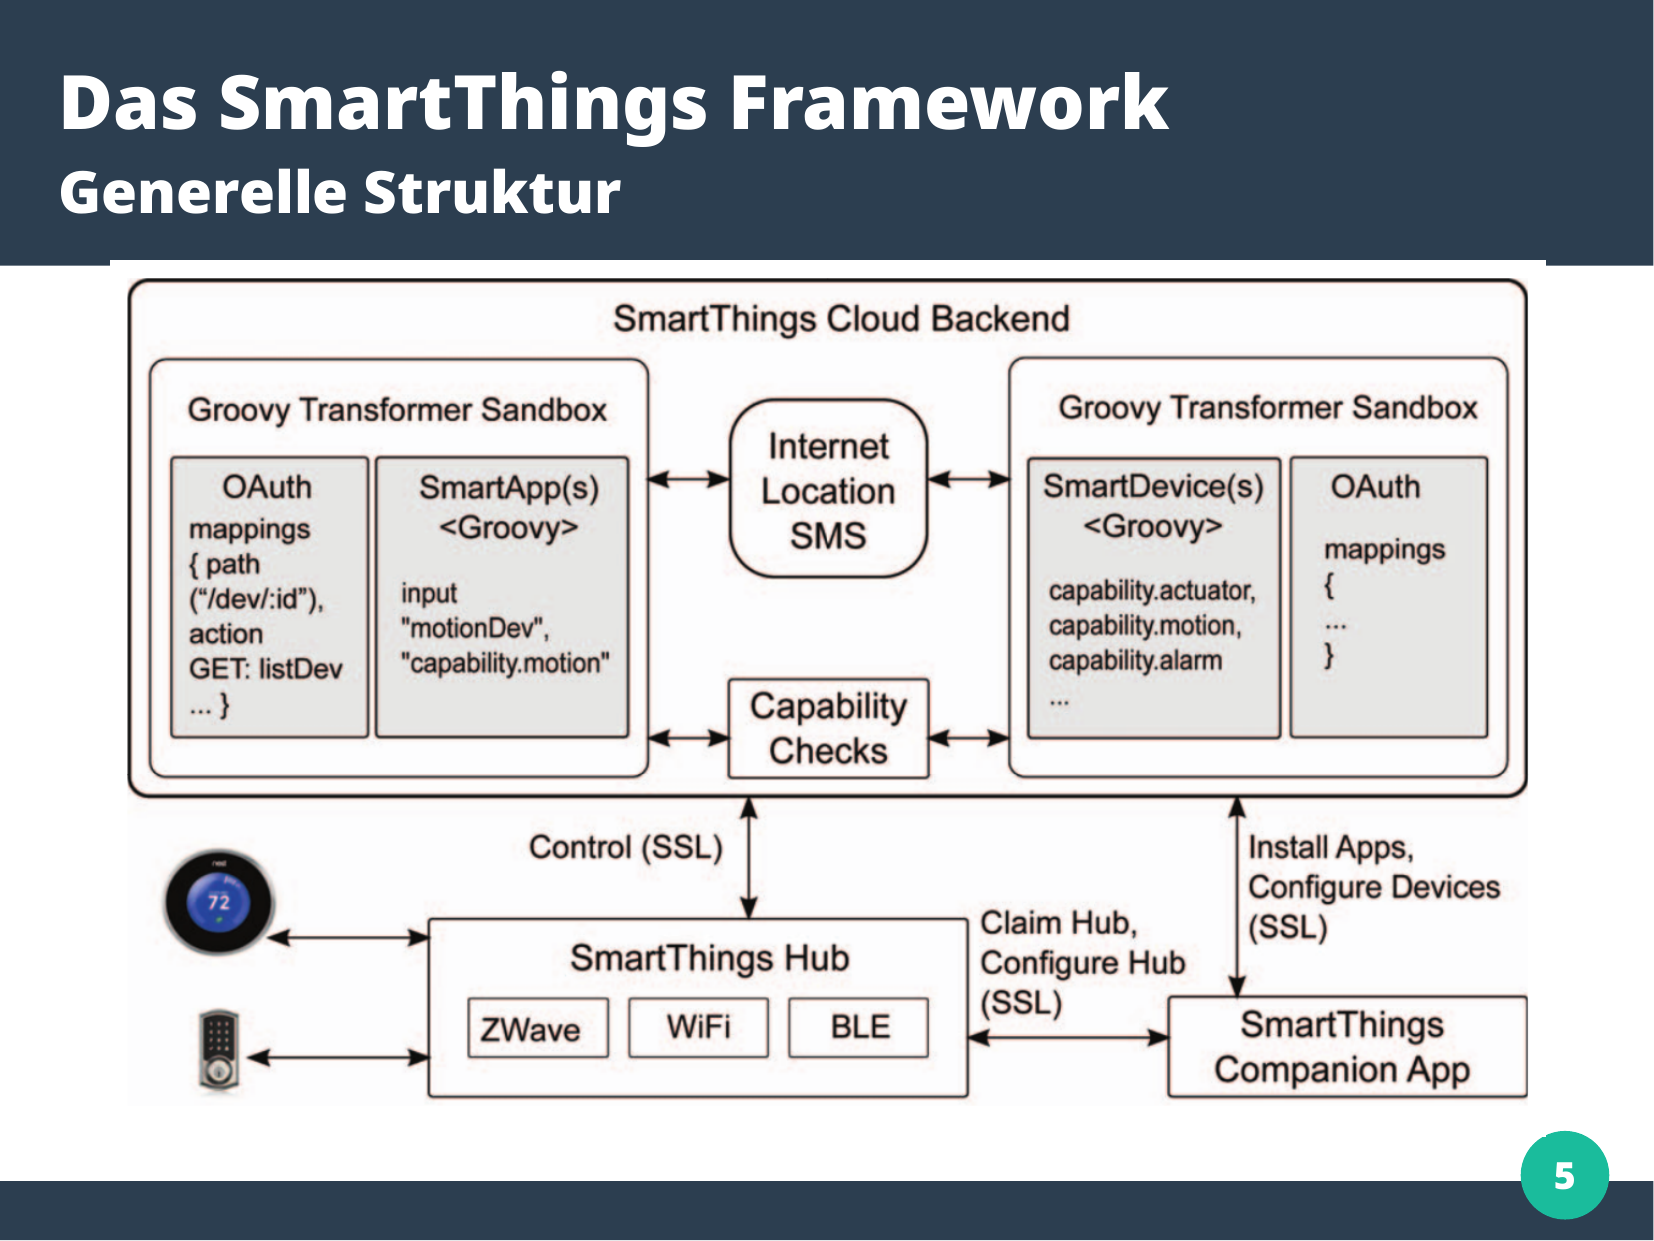

# Das SmartThings Framework Generelle Struktur
5